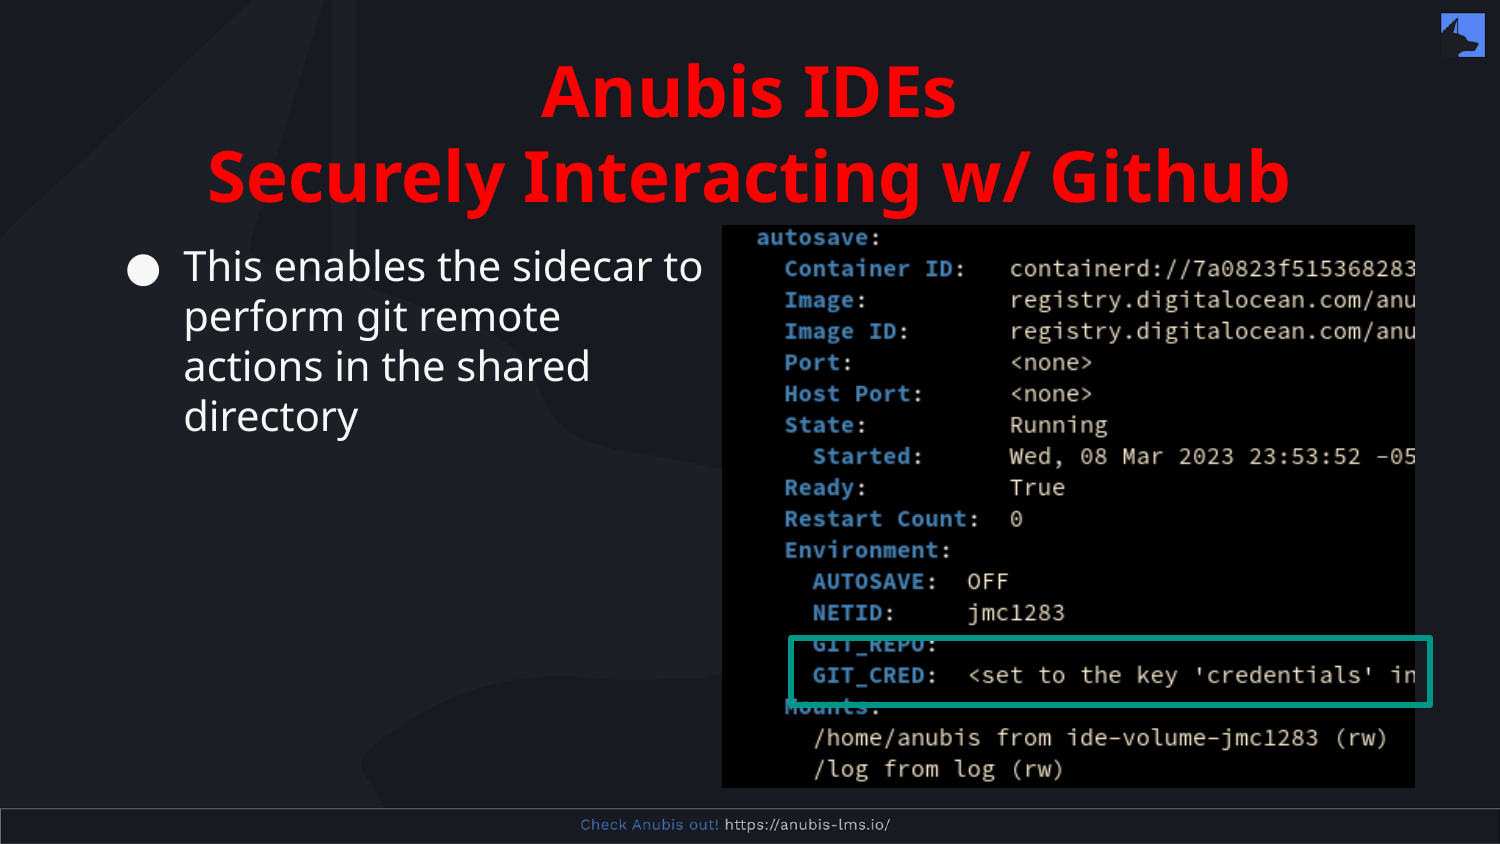

# Anubis IDEs Securely Interacting w/ Github
This enables the sidecar to perform git remote actions in the shared directory